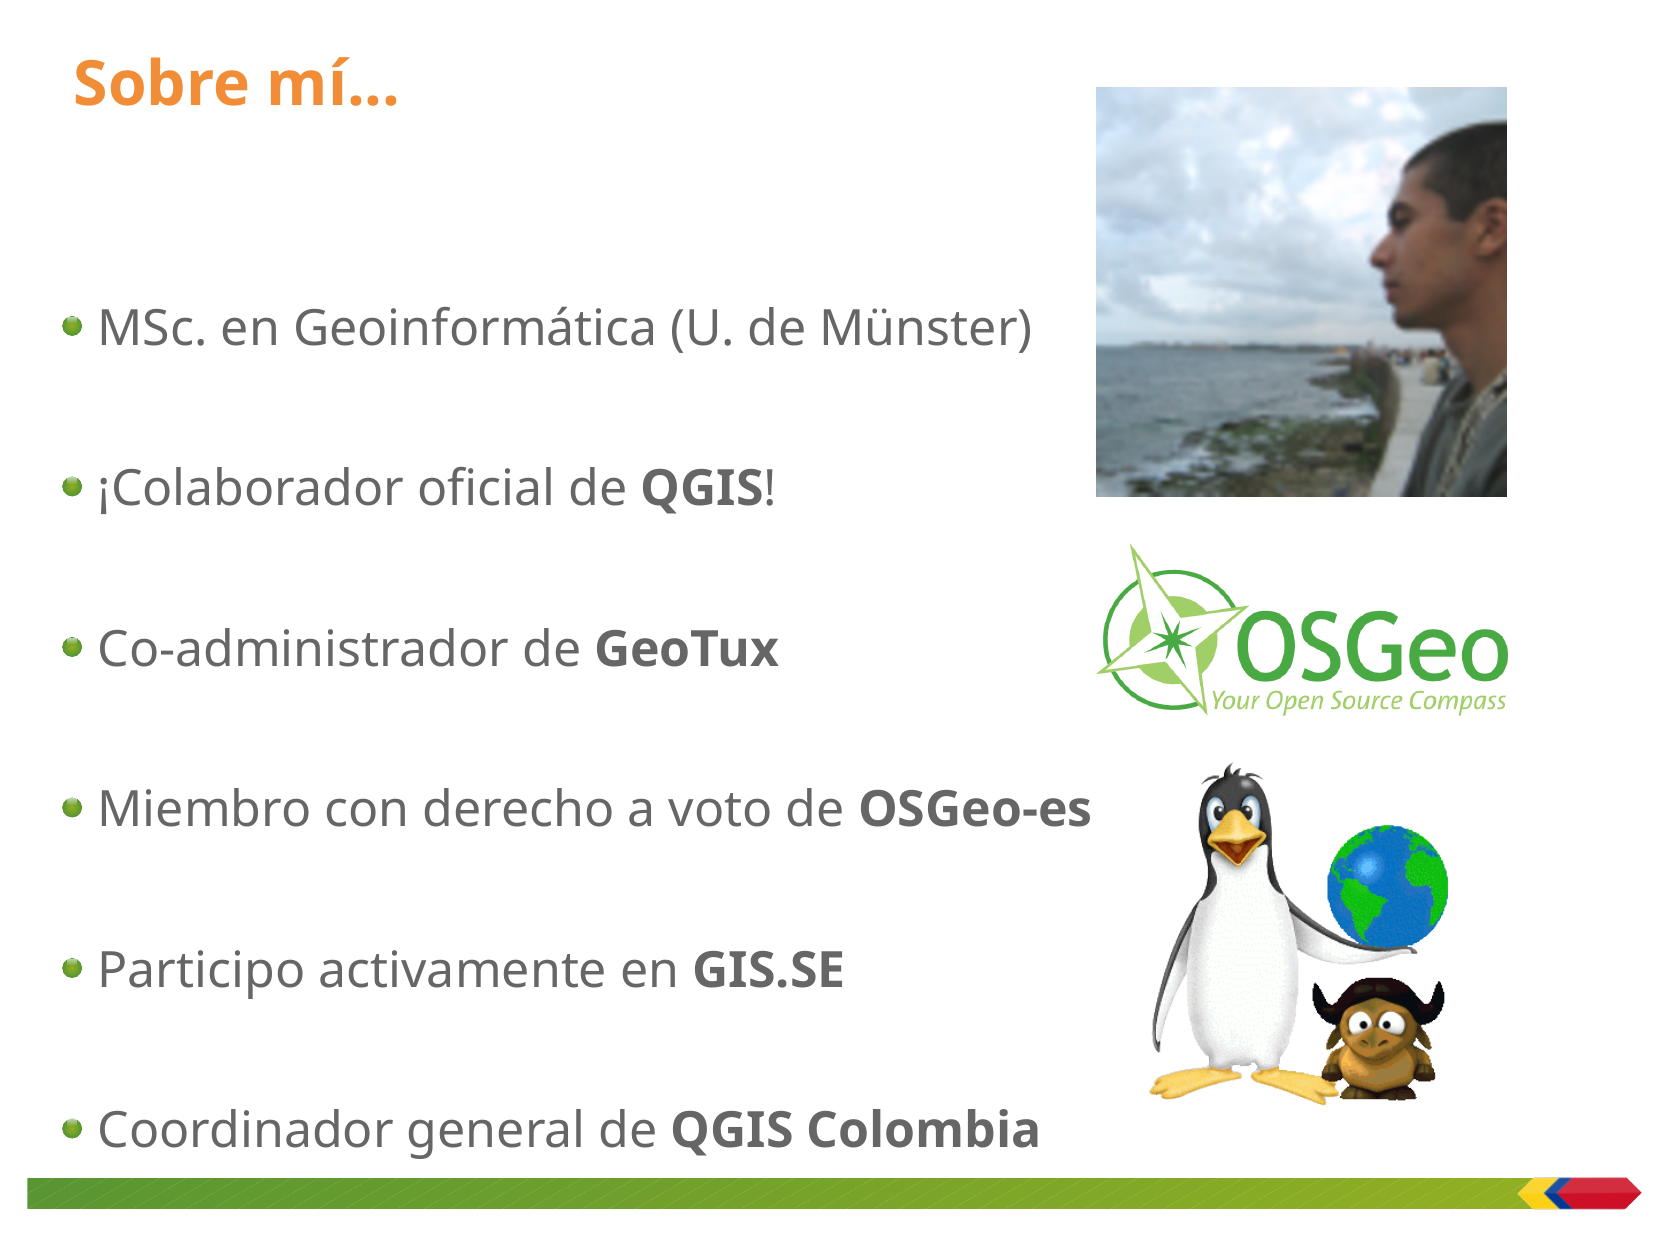

# Sobre mí...
MSc. en Geoinformática (U. de Münster)
¡Colaborador oficial de QGIS!
Co-administrador de GeoTux
Miembro con derecho a voto de OSGeo-es
Participo activamente en GIS.SE
Coordinador general de QGIS Colombia